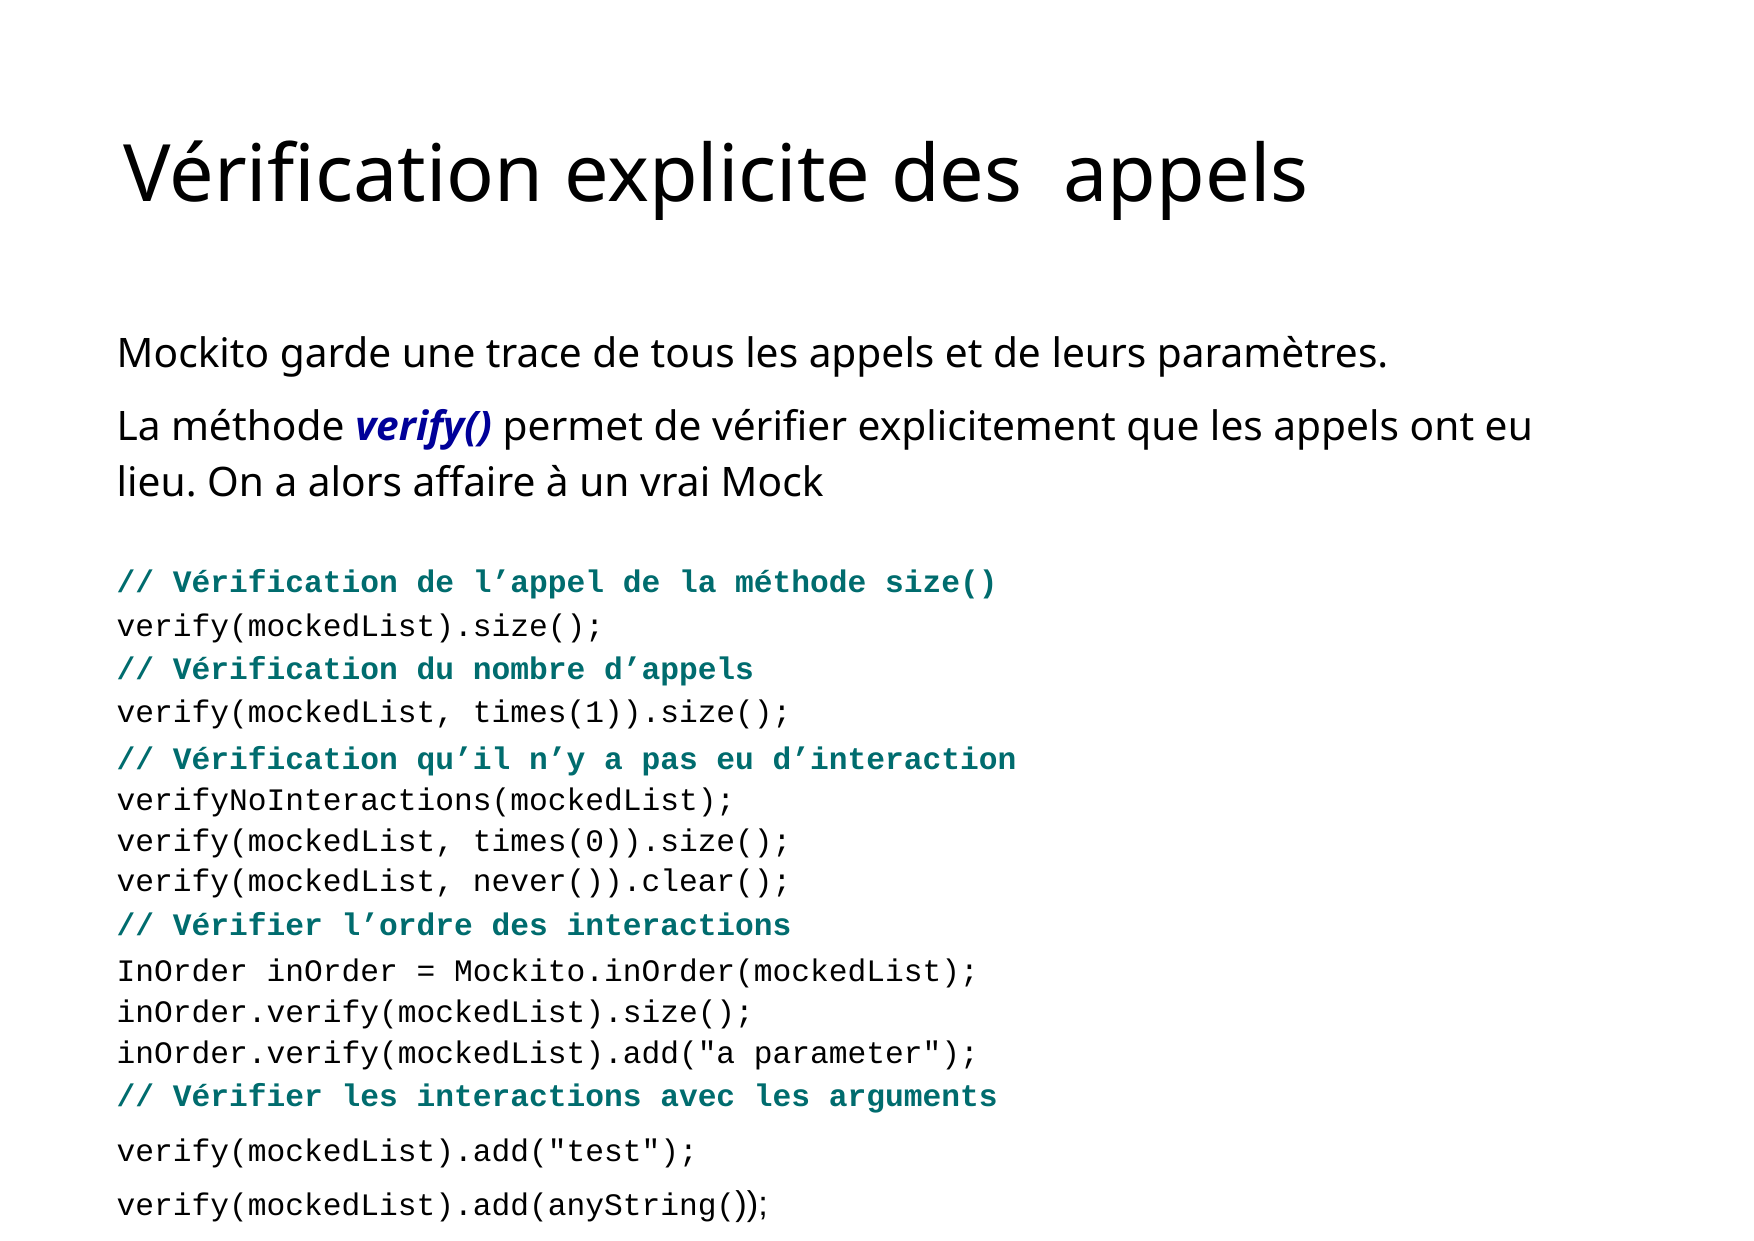

# Vérification explicite des appels
Mockito garde une trace de tous les appels et de leurs paramètres.
La méthode verify() permet de vérifier explicitement que les appels ont eu lieu. On a alors affaire à un vrai Mock
// Vérification de l’appel de la méthode size()
verify(mockedList).size();
// Vérification du nombre d’appels
verify(mockedList, times(1)).size();
// Vérification qu’il n’y a pas eu d’interaction verifyNoInteractions(mockedList); verify(mockedList, times(0)).size(); verify(mockedList, never()).clear();
// Vérifier l’ordre des interactions
InOrder inOrder = Mockito.inOrder(mockedList); inOrder.verify(mockedList).size(); inOrder.verify(mockedList).add("a parameter");
// Vérifier les interactions avec les arguments
verify(mockedList).add("test"); verify(mockedList).add(anyString());